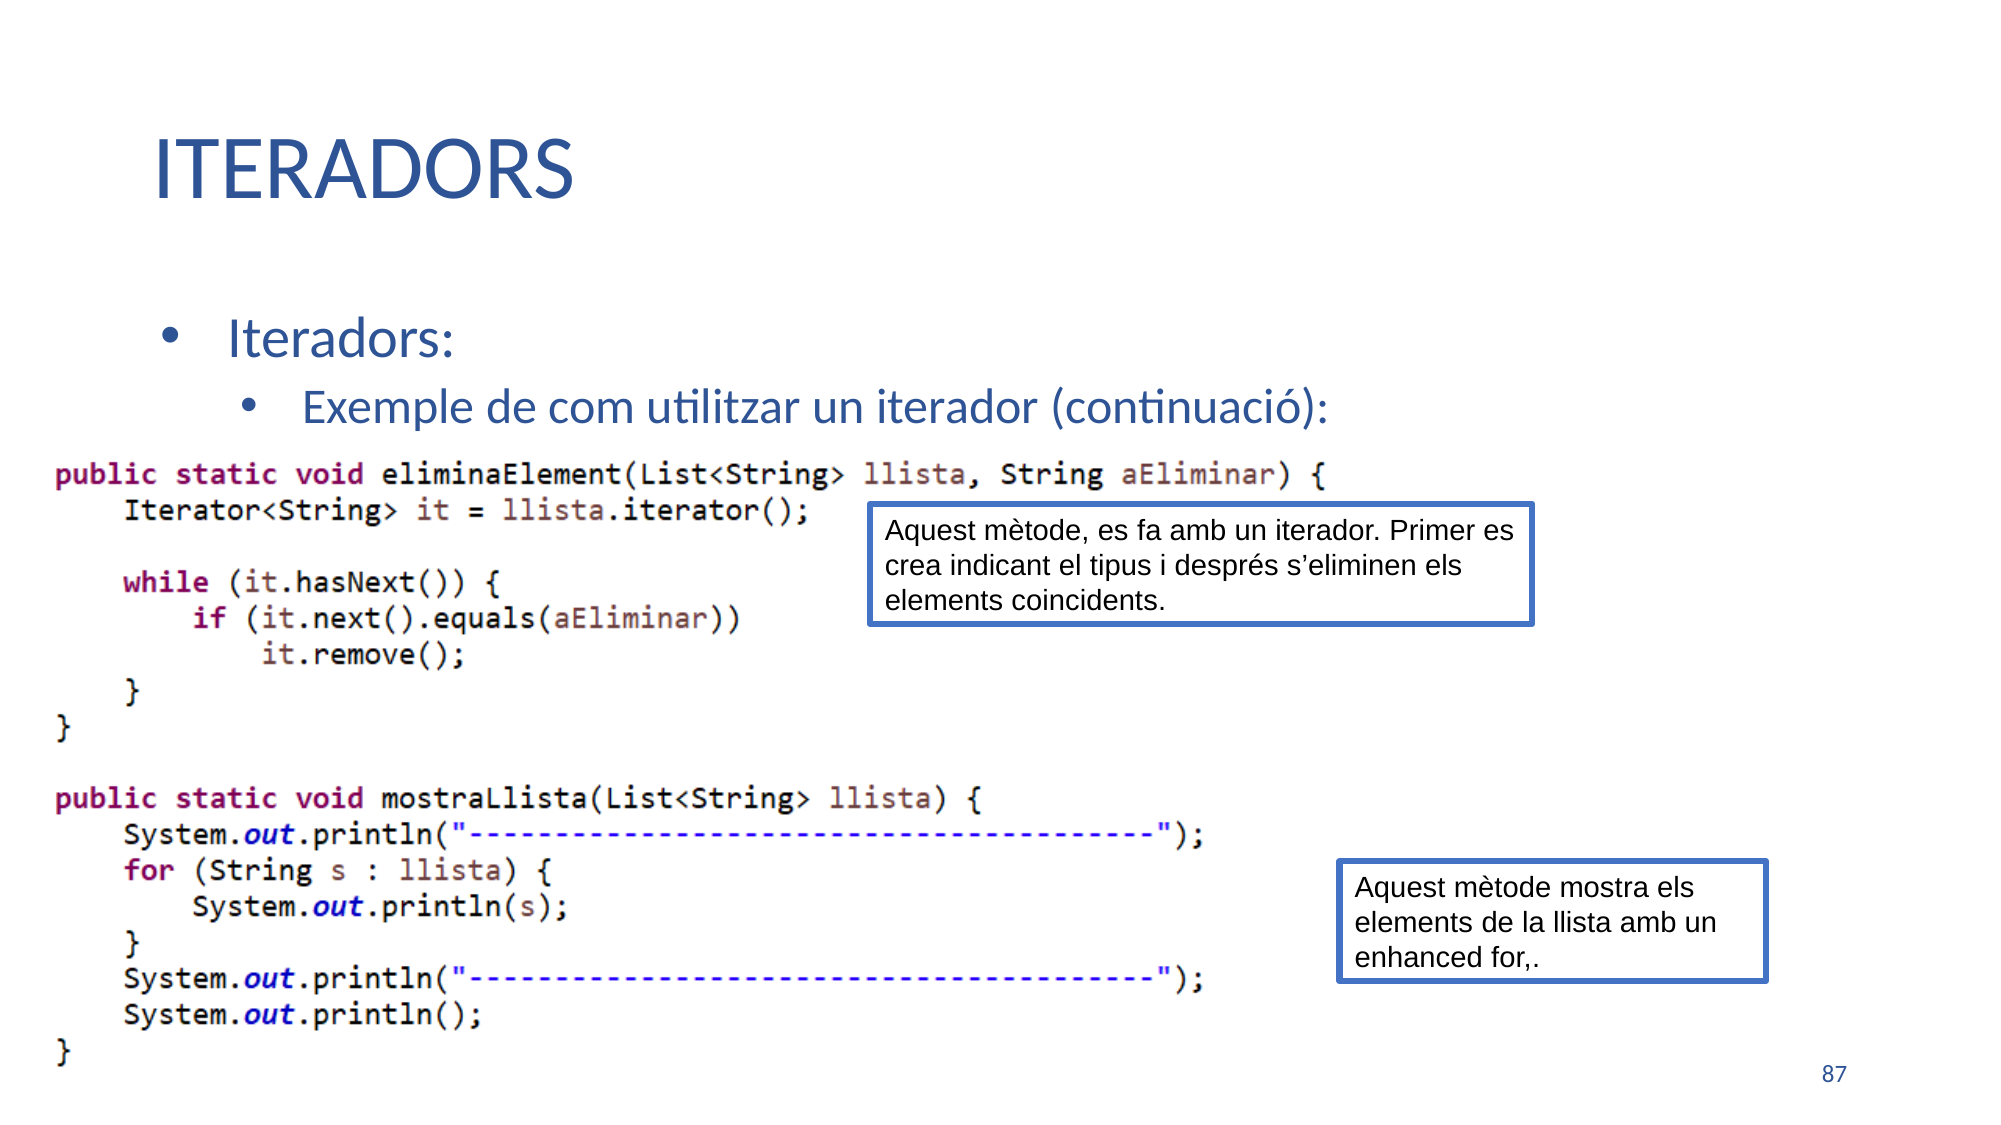

# ITERADORS
Iteradors:
Exemple de com utilitzar un iterador (continuació):
Aquest mètode, es fa amb un iterador. Primer es crea indicant el tipus i després s’eliminen els elements coincidents.
Aquest mètode mostra els elements de la llista amb un enhanced for,.